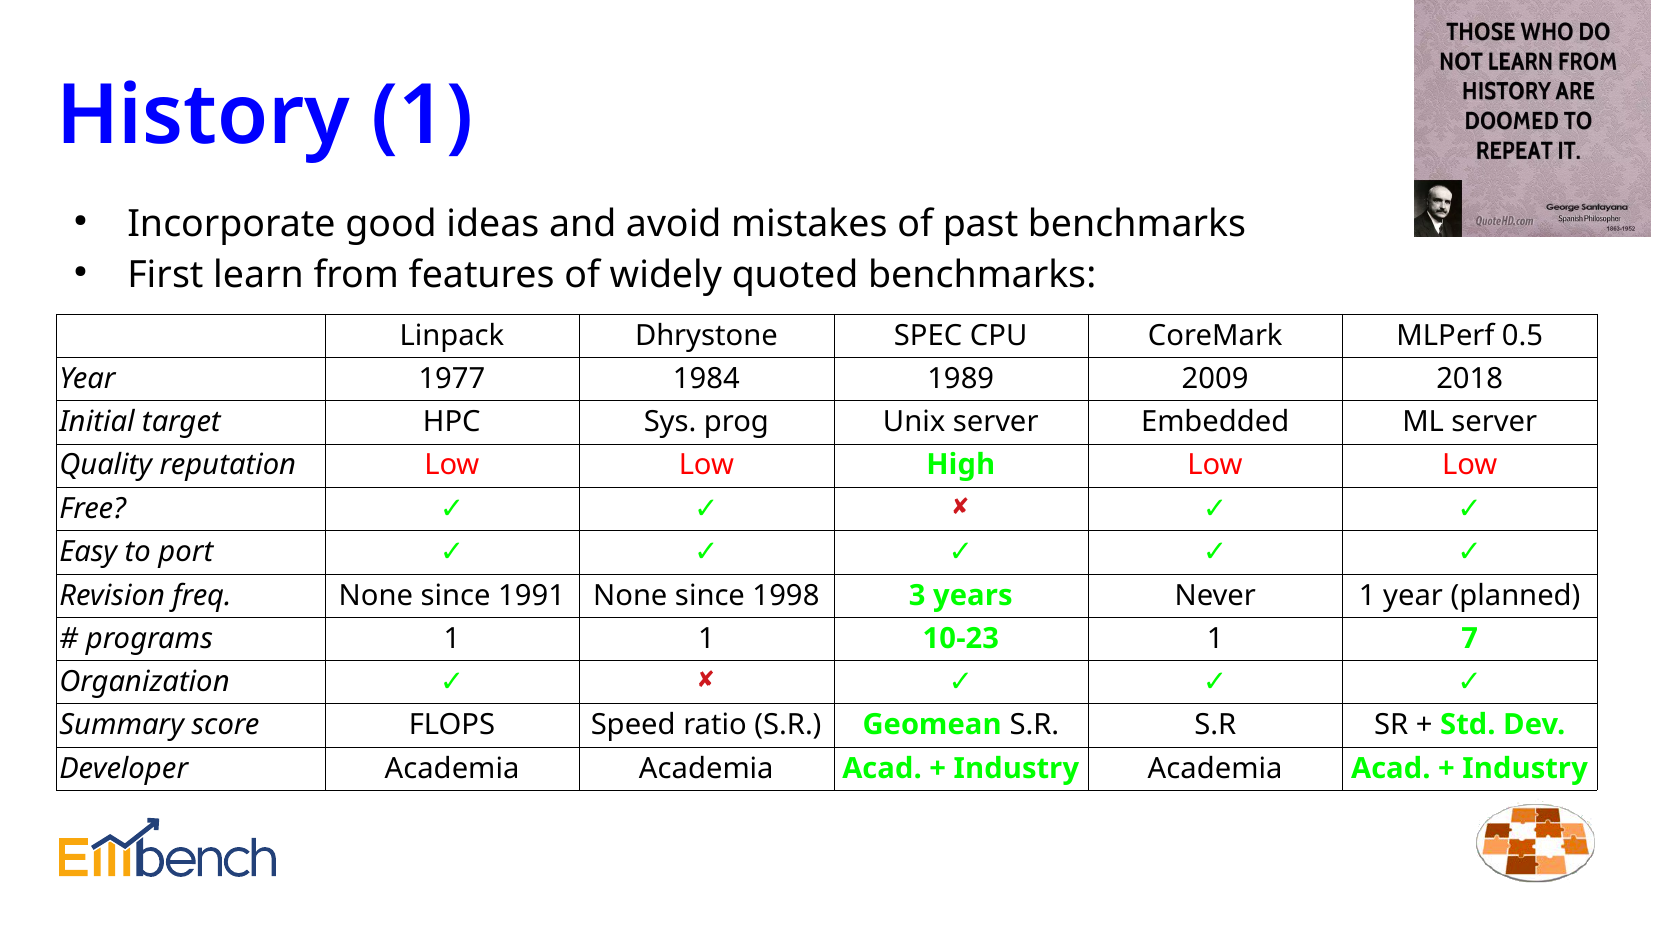

# History (1)
Incorporate good ideas and avoid mistakes of past benchmarks
First learn from features of widely quoted benchmarks:
| | Linpack | Dhrystone | SPEC CPU | CoreMark | MLPerf 0.5 |
| --- | --- | --- | --- | --- | --- |
| Year | 1977 | 1984 | 1989 | 2009 | 2018 |
| Initial target | HPC | Sys. prog | Unix server | Embedded | ML server |
| Quality reputation | Low | Low | High | Low | Low |
| Free? | ✓ | ✓ |  | ✓ | ✓ |
| Easy to port | ✓ | ✓ | ✓ | ✓ | ✓ |
| Revision freq. | None since 1991 | None since 1998 | 3 years | Never | 1 year (planned) |
| # programs | 1 | 1 | 10-23 | 1 | 7 |
| Organization | ✓ |  | ✓ | ✓ | ✓ |
| Summary score | FLOPS | Speed ratio (S.R.) | Geomean S.R. | S.R | SR + Std. Dev. |
| Developer | Academia | Academia | Acad. + Industry | Academia | Acad. + Industry |